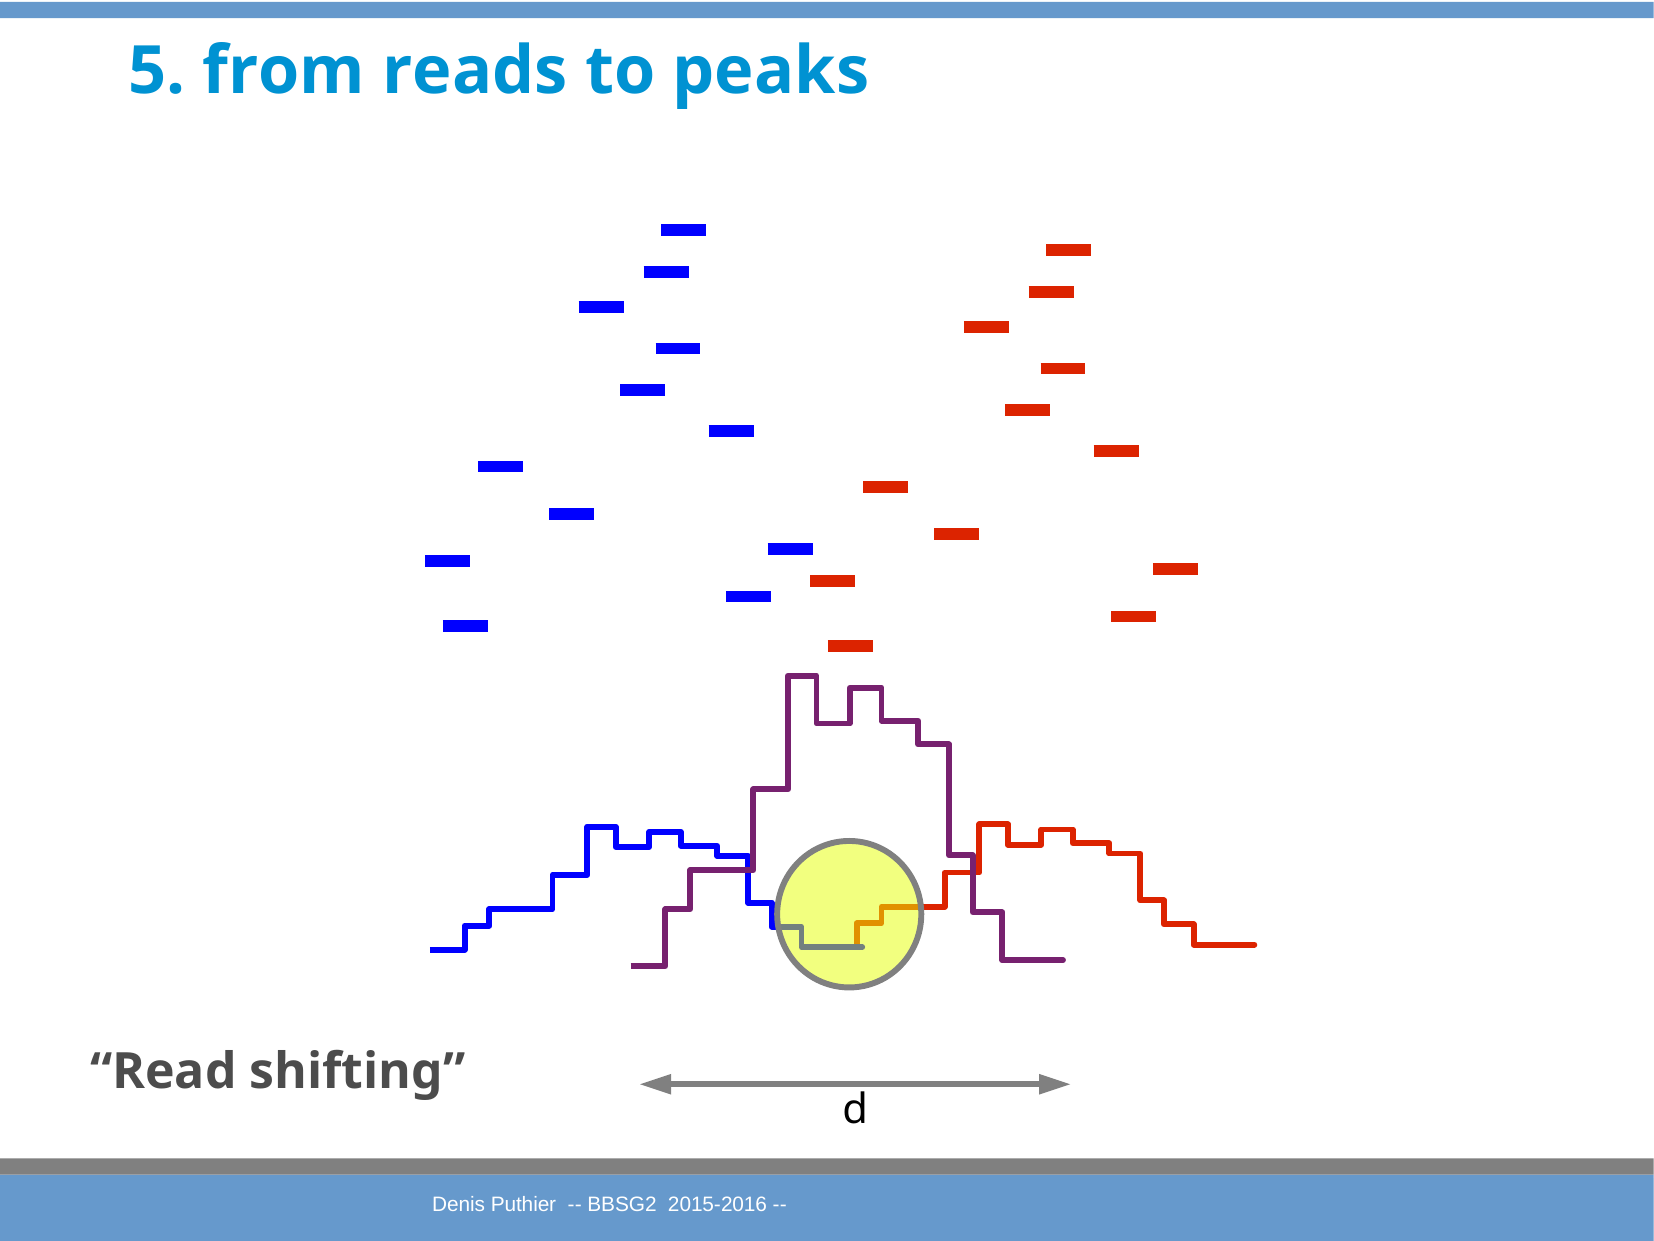

# 5. from reads to peaks
“Read shifting”
d